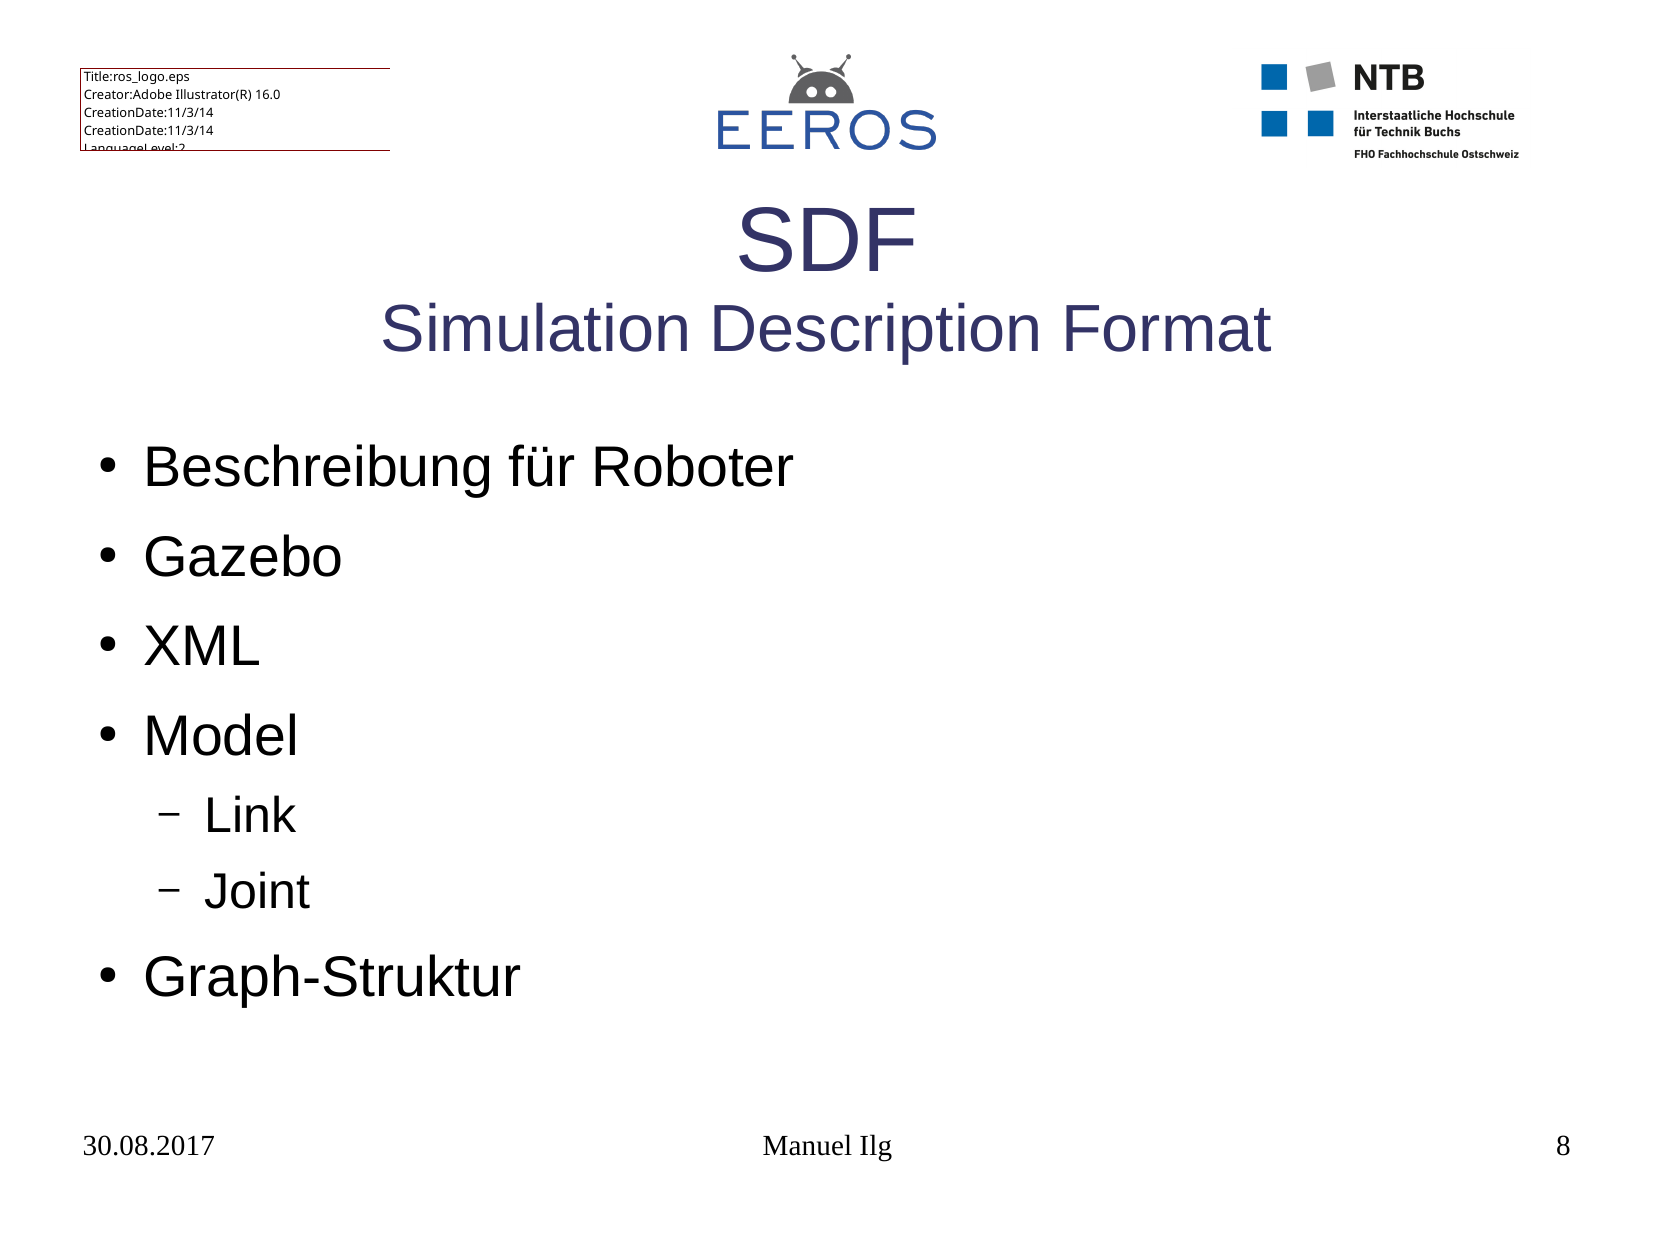

# SDF Simulation Description Format
Beschreibung für Roboter
Gazebo
XML
Model
Link
Joint
Graph-Struktur
13.02.2017
Manuel Ilg
8